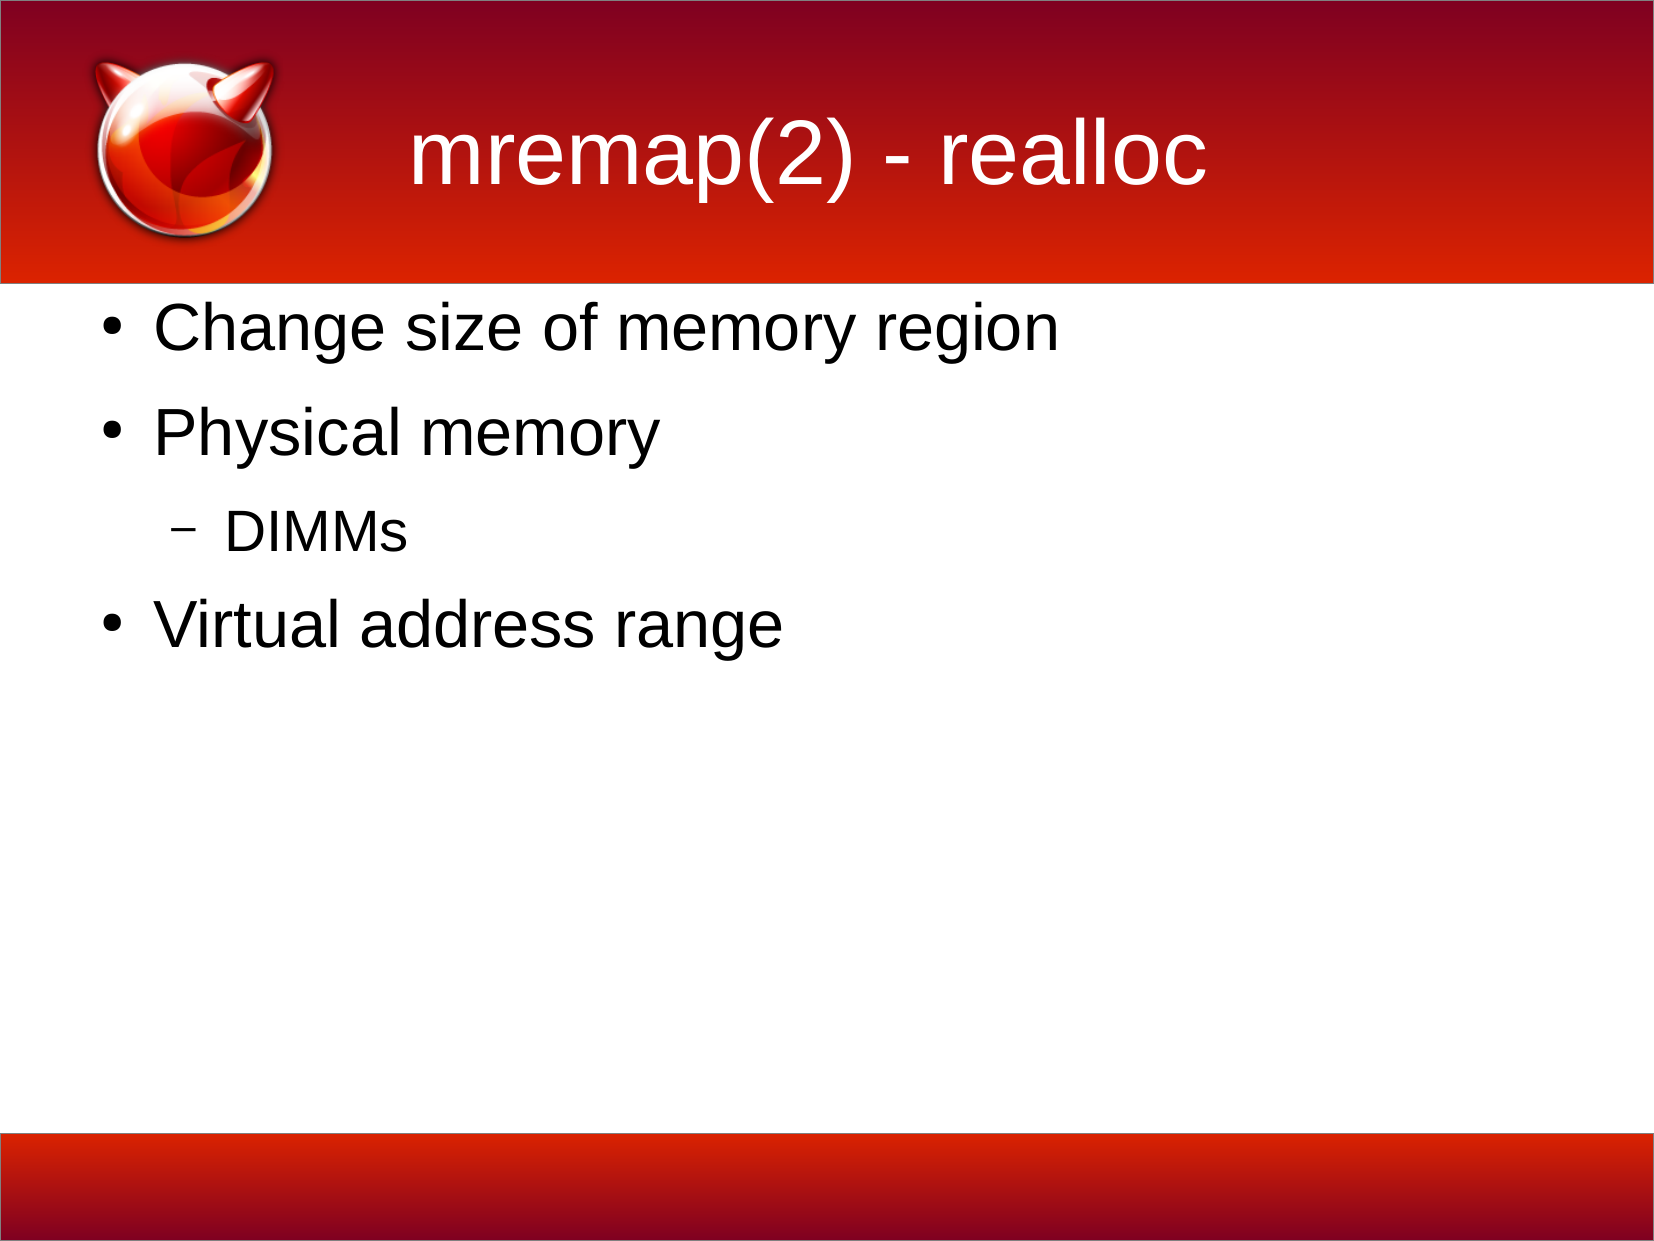

# mremap(2) - realloc
Change size of memory region
Physical memory
DIMMs
Virtual address range